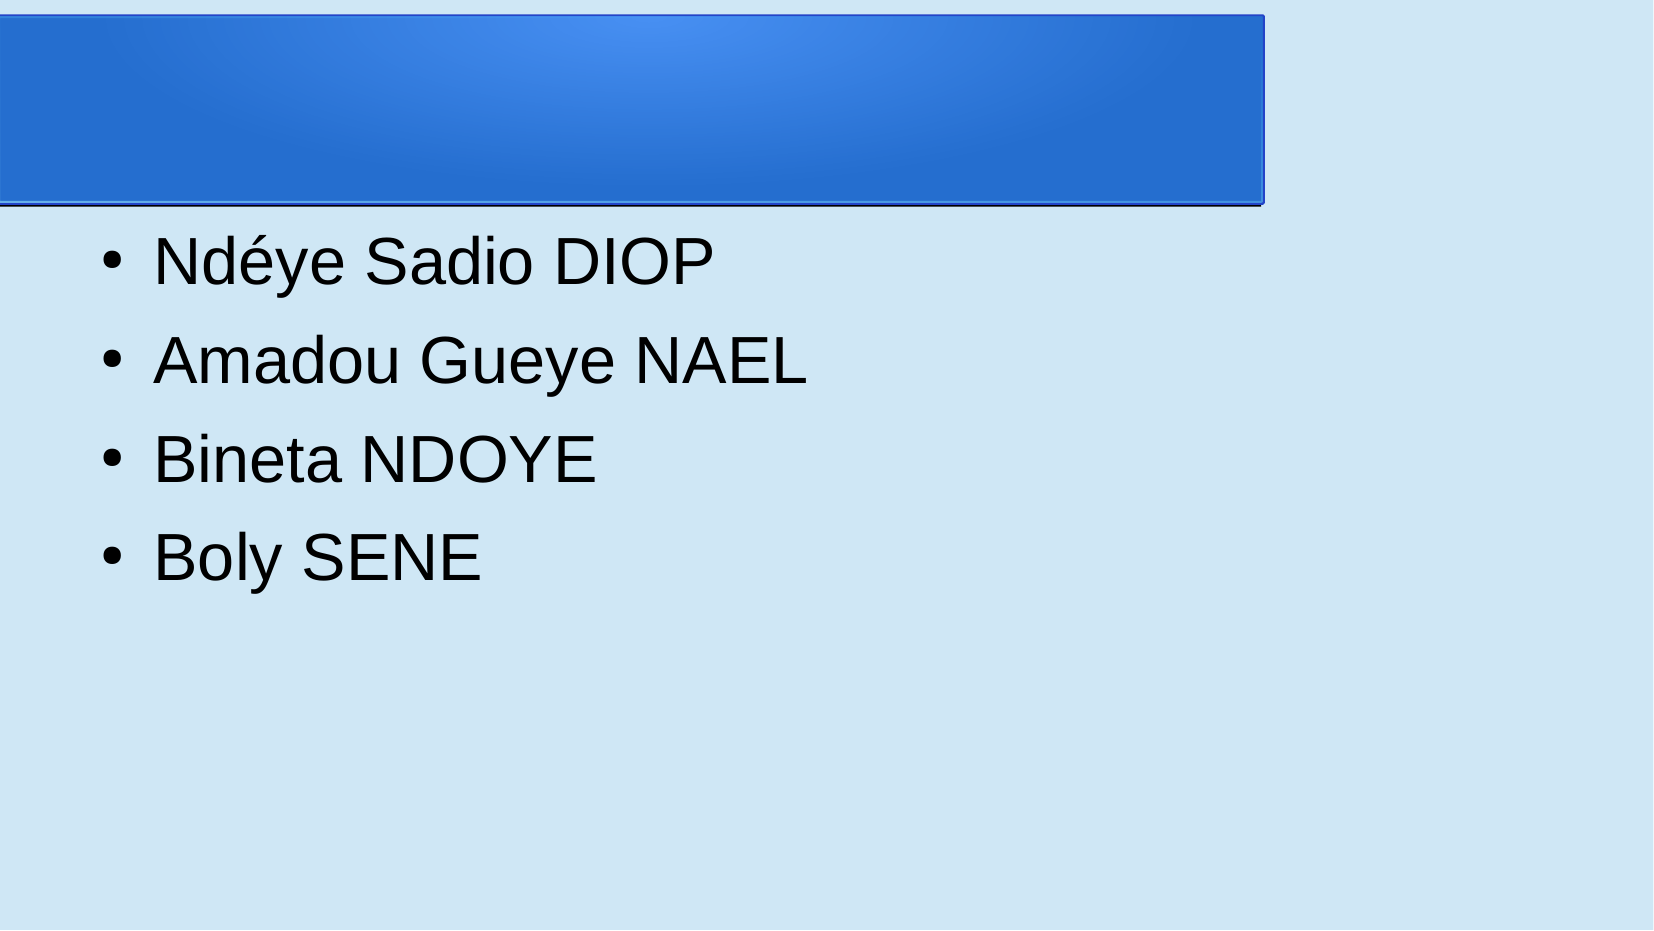

# Ndéye Sadio DIOP
Amadou Gueye NAEL
Bineta NDOYE
Boly SENE